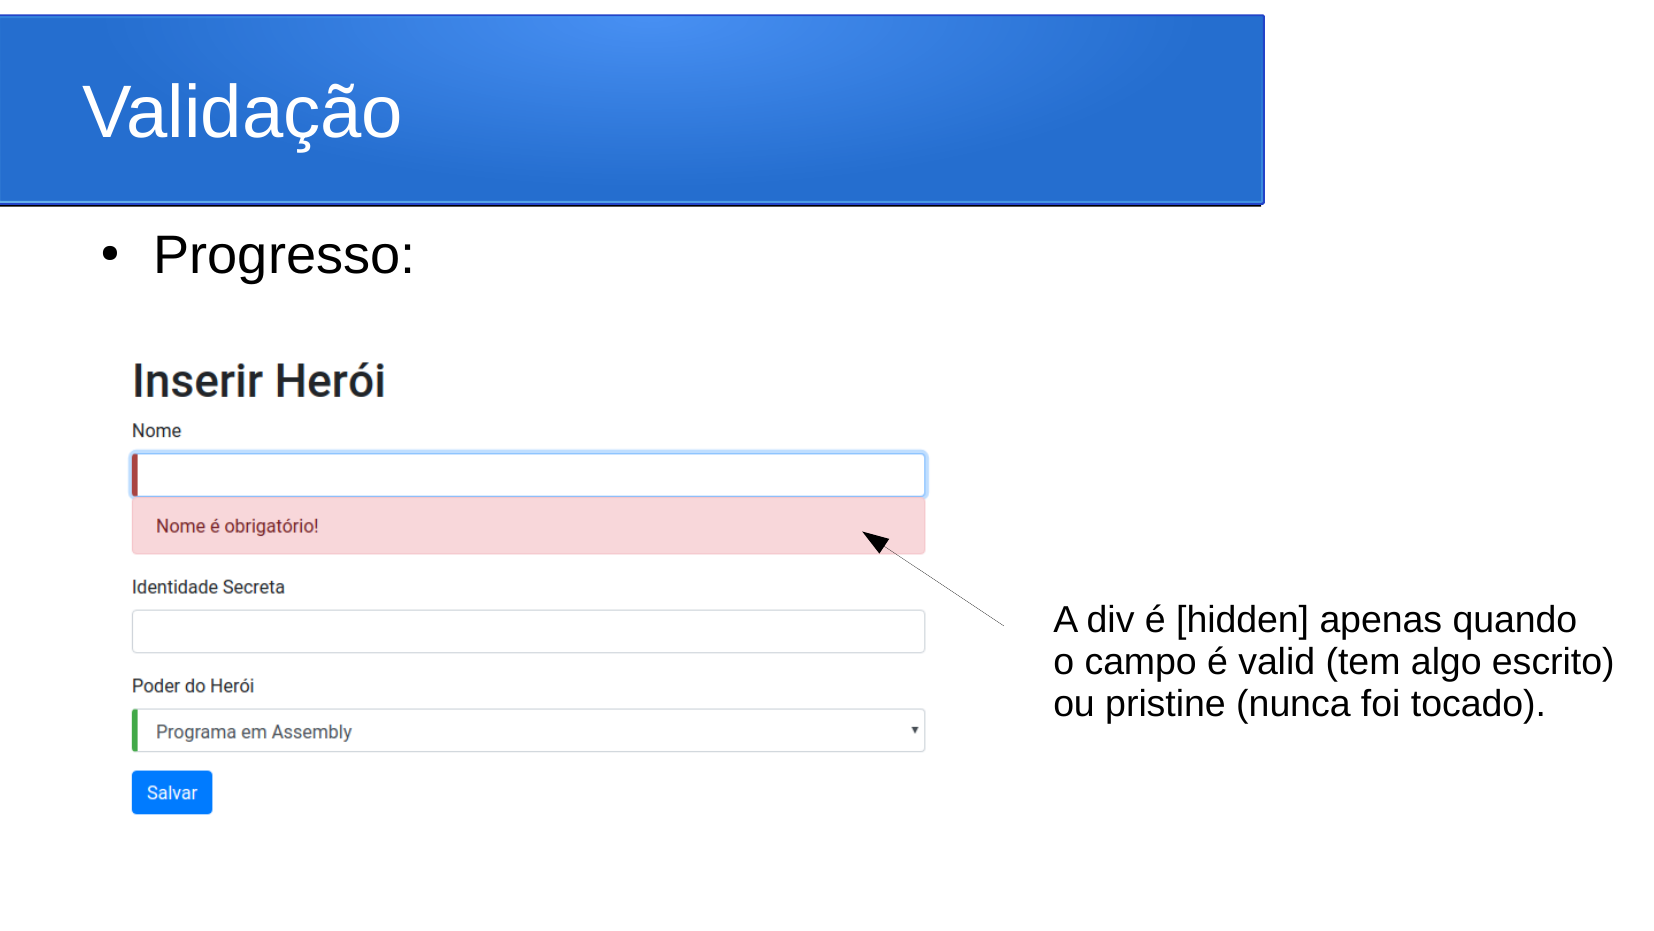

# Validação
Progresso:
A div é [hidden] apenas quando
o campo é valid (tem algo escrito)
ou pristine (nunca foi tocado).